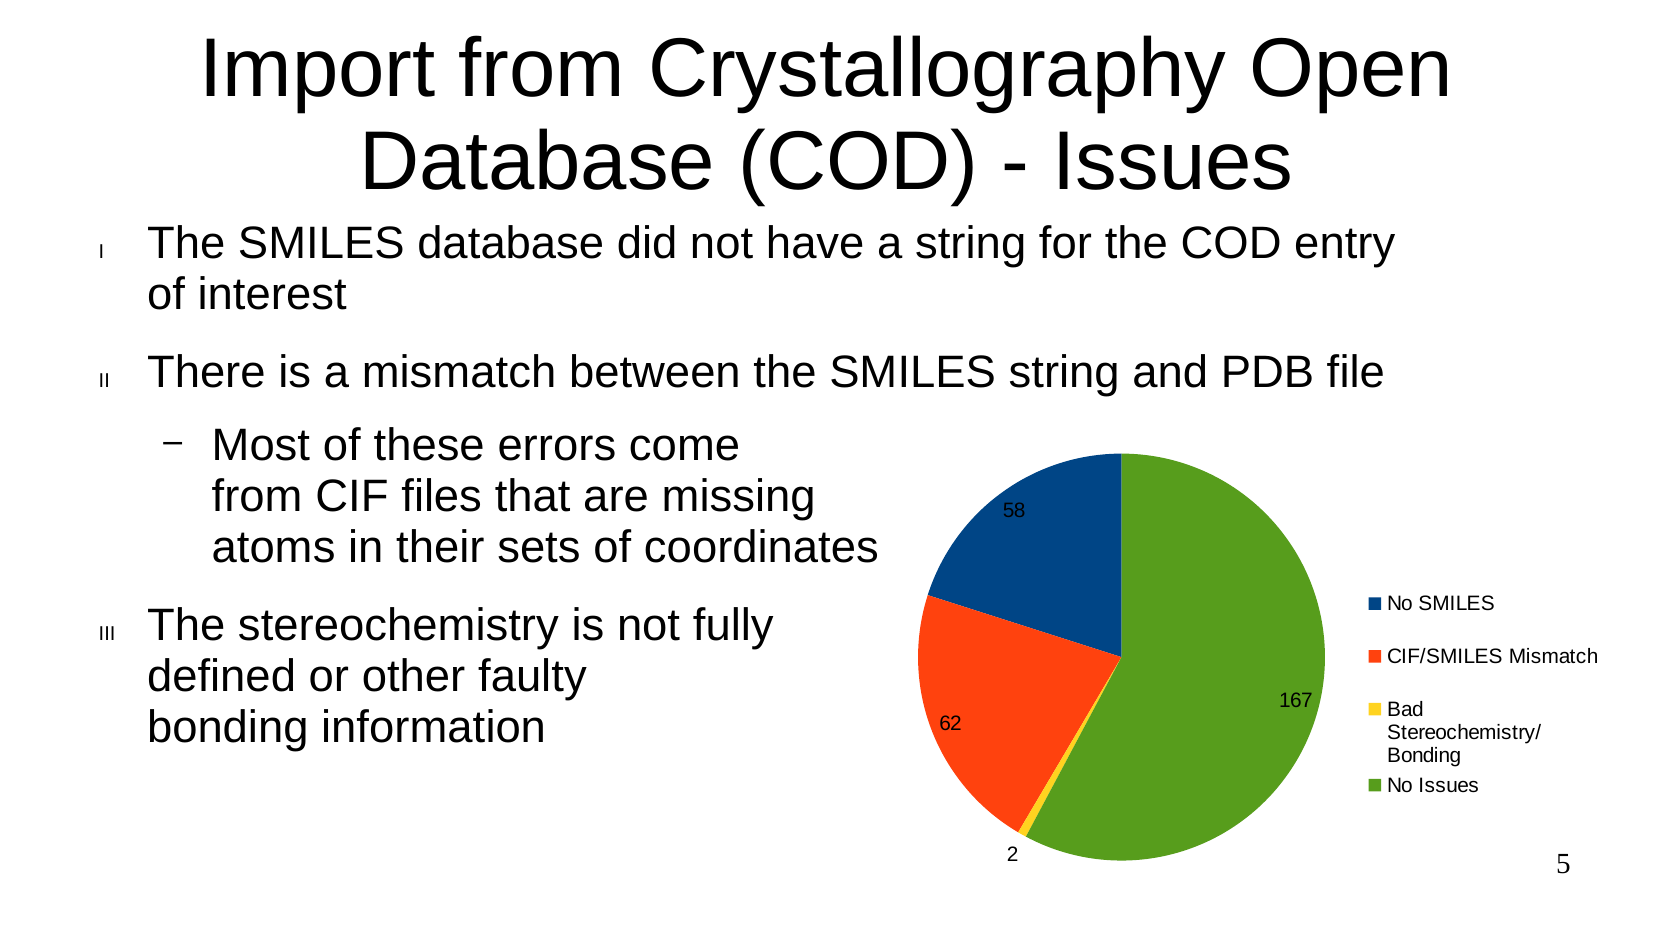

# Import from Crystallography Open Database (COD) - Issues
The SMILES database did not have a string for the COD entry of interest
There is a mismatch between the SMILES string and PDB file
Most of these errors come
from CIF files that are missing
atoms in their sets of coordinates
The stereochemistry is not fully
defined or other faulty
bonding information
### Chart
| Category | Column 1 |
|---|---|
| No SMILES | 58.0 |
| CIF/SMILES Mismatch | 62.0 |
| Bad Stereochemistry/Bonding | 2.0 |
| No Issues | 167.0 |5